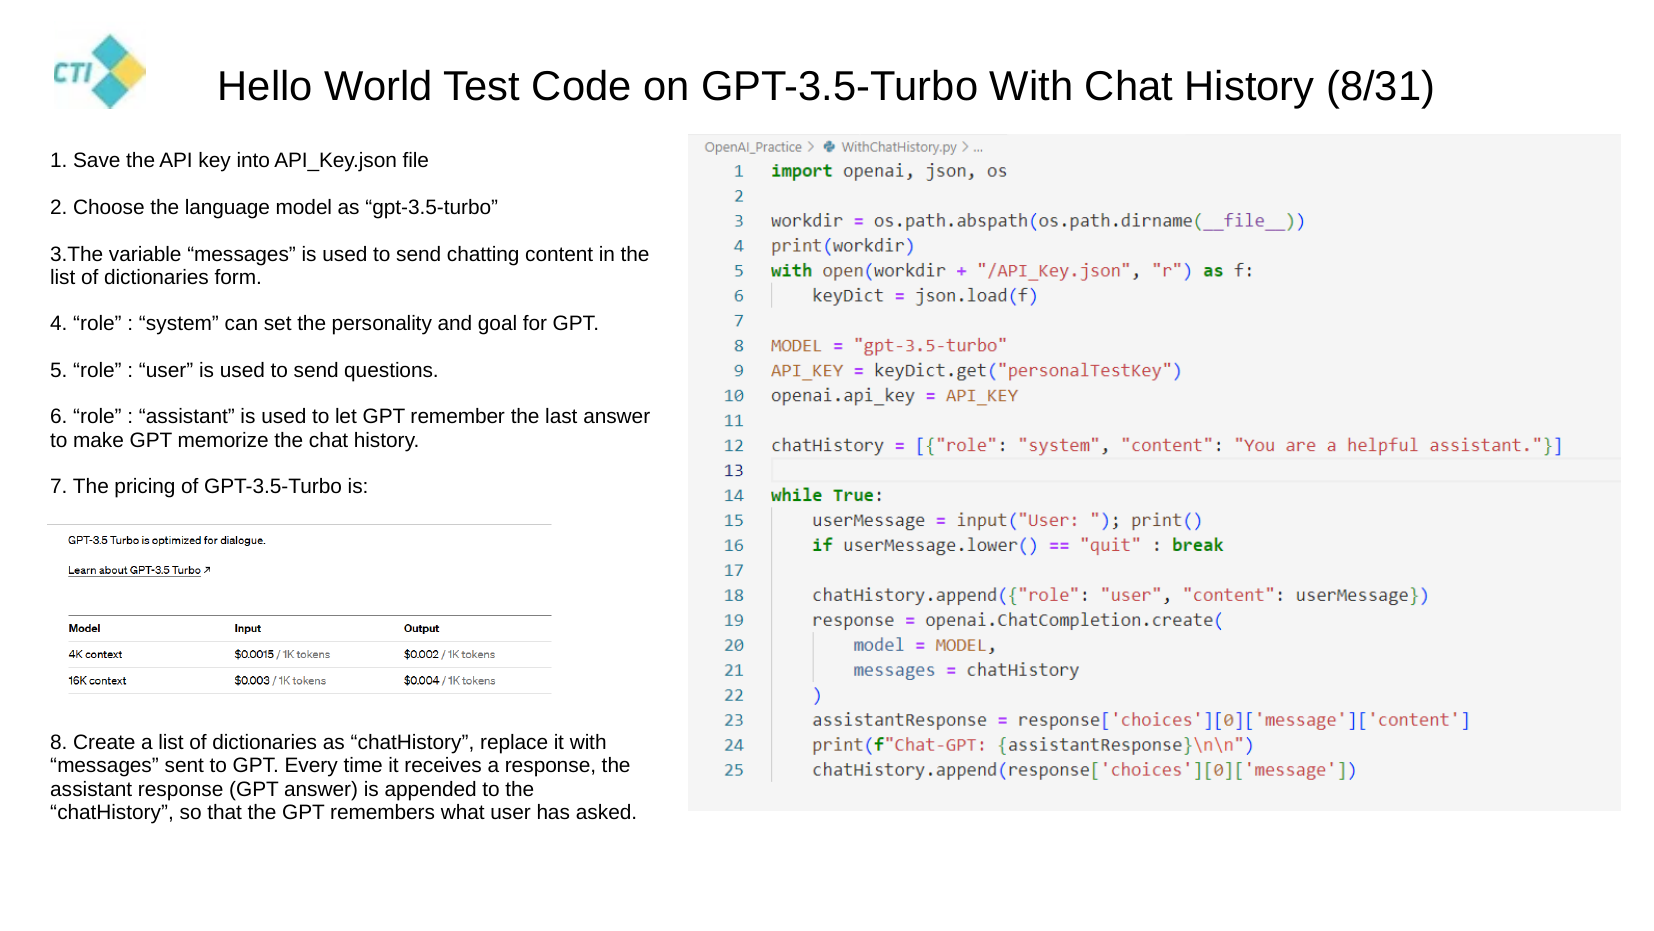

# Hello World Test Code on GPT-3.5-Turbo With Chat History (8/31)
1. Save the API key into API_Key.json file
2. Choose the language model as “gpt-3.5-turbo”
3.The variable “messages” is used to send chatting content in the list of dictionaries form.
4. “role” : “system” can set the personality and goal for GPT.
5. “role” : “user” is used to send questions.
6. “role” : “assistant” is used to let GPT remember the last answer to make GPT memorize the chat history.
7. The pricing of GPT-3.5-Turbo is:
8. Create a list of dictionaries as “chatHistory”, replace it with “messages” sent to GPT. Every time it receives a response, the assistant response (GPT answer) is appended to the “chatHistory”, so that the GPT remembers what user has asked.